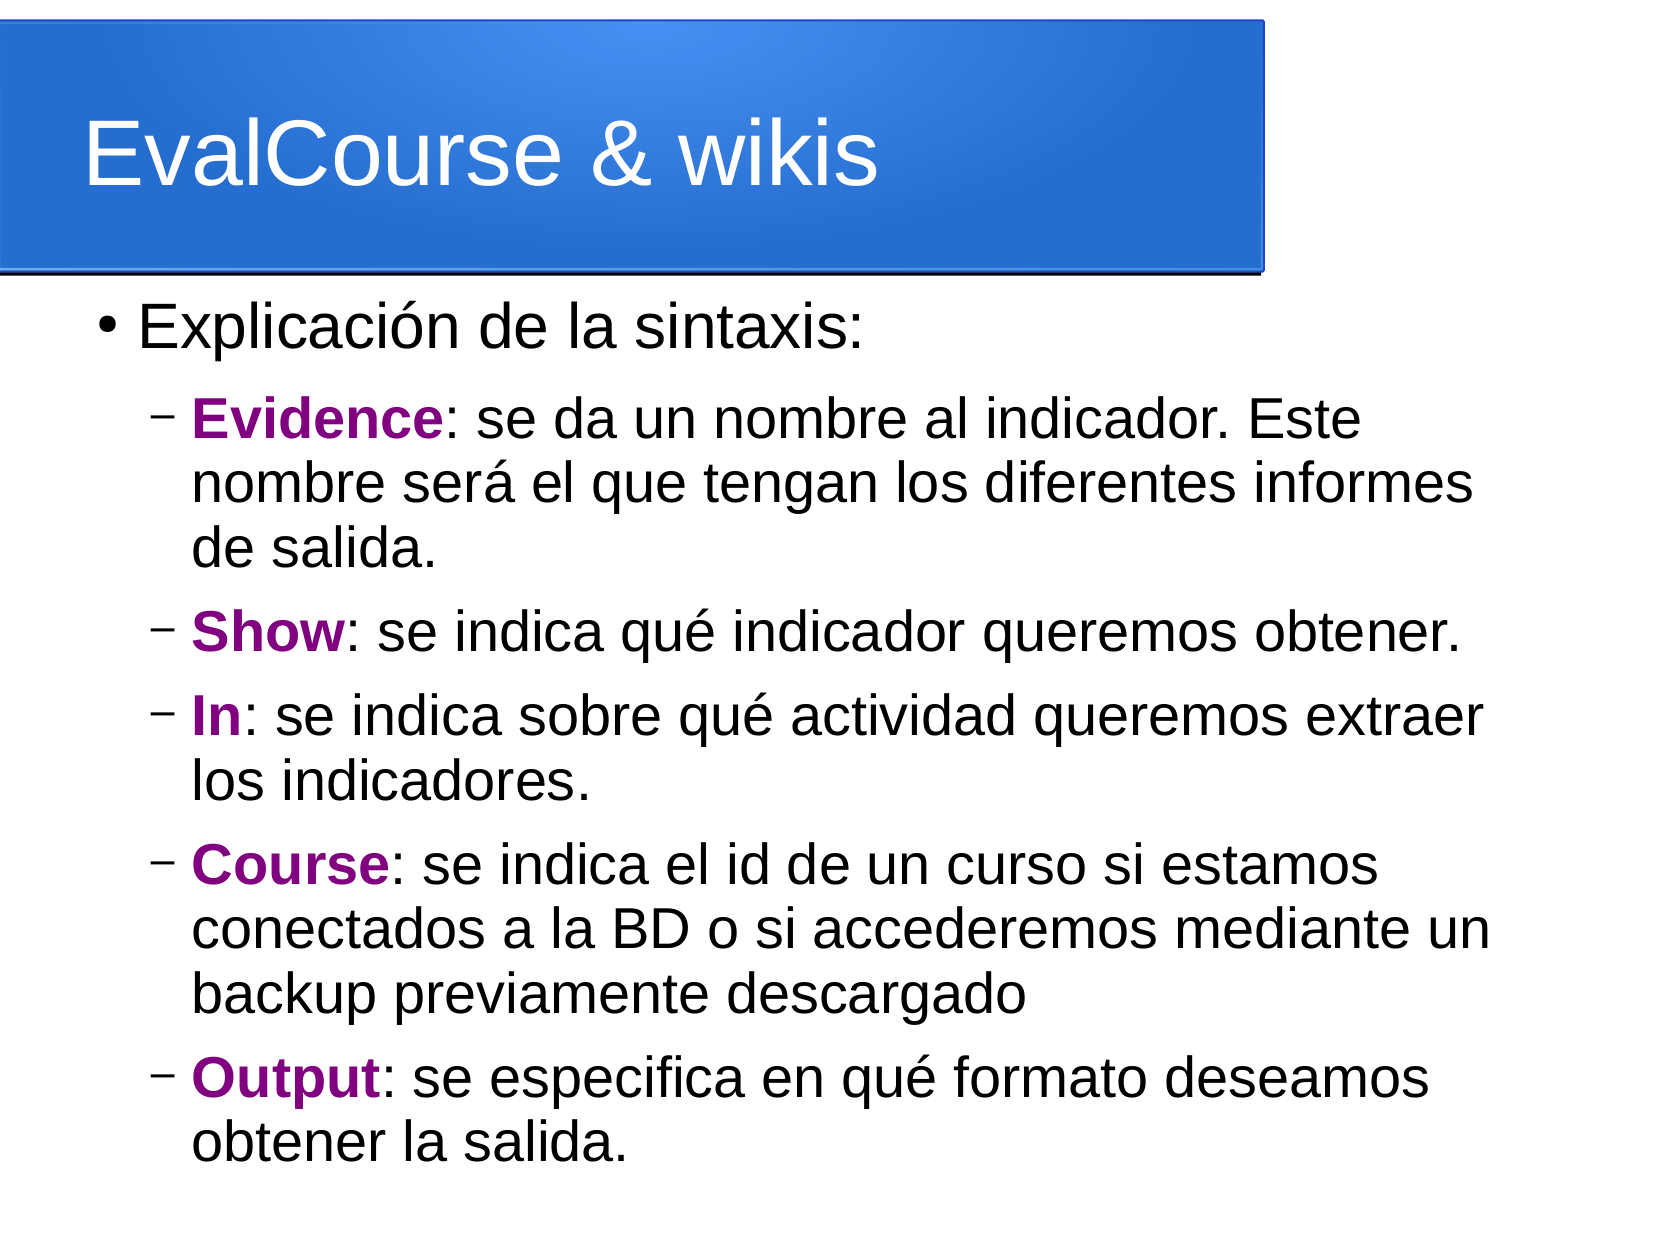

# EvalCourse & wikis
Explicación de la sintaxis:
Evidence: se da un nombre al indicador. Este nombre será el que tengan los diferentes informes de salida.
Show: se indica qué indicador queremos obtener.
In: se indica sobre qué actividad queremos extraer los indicadores.
Course: se indica el id de un curso si estamos conectados a la BD o si accederemos mediante un backup previamente descargado
Output: se especifica en qué formato deseamos obtener la salida.